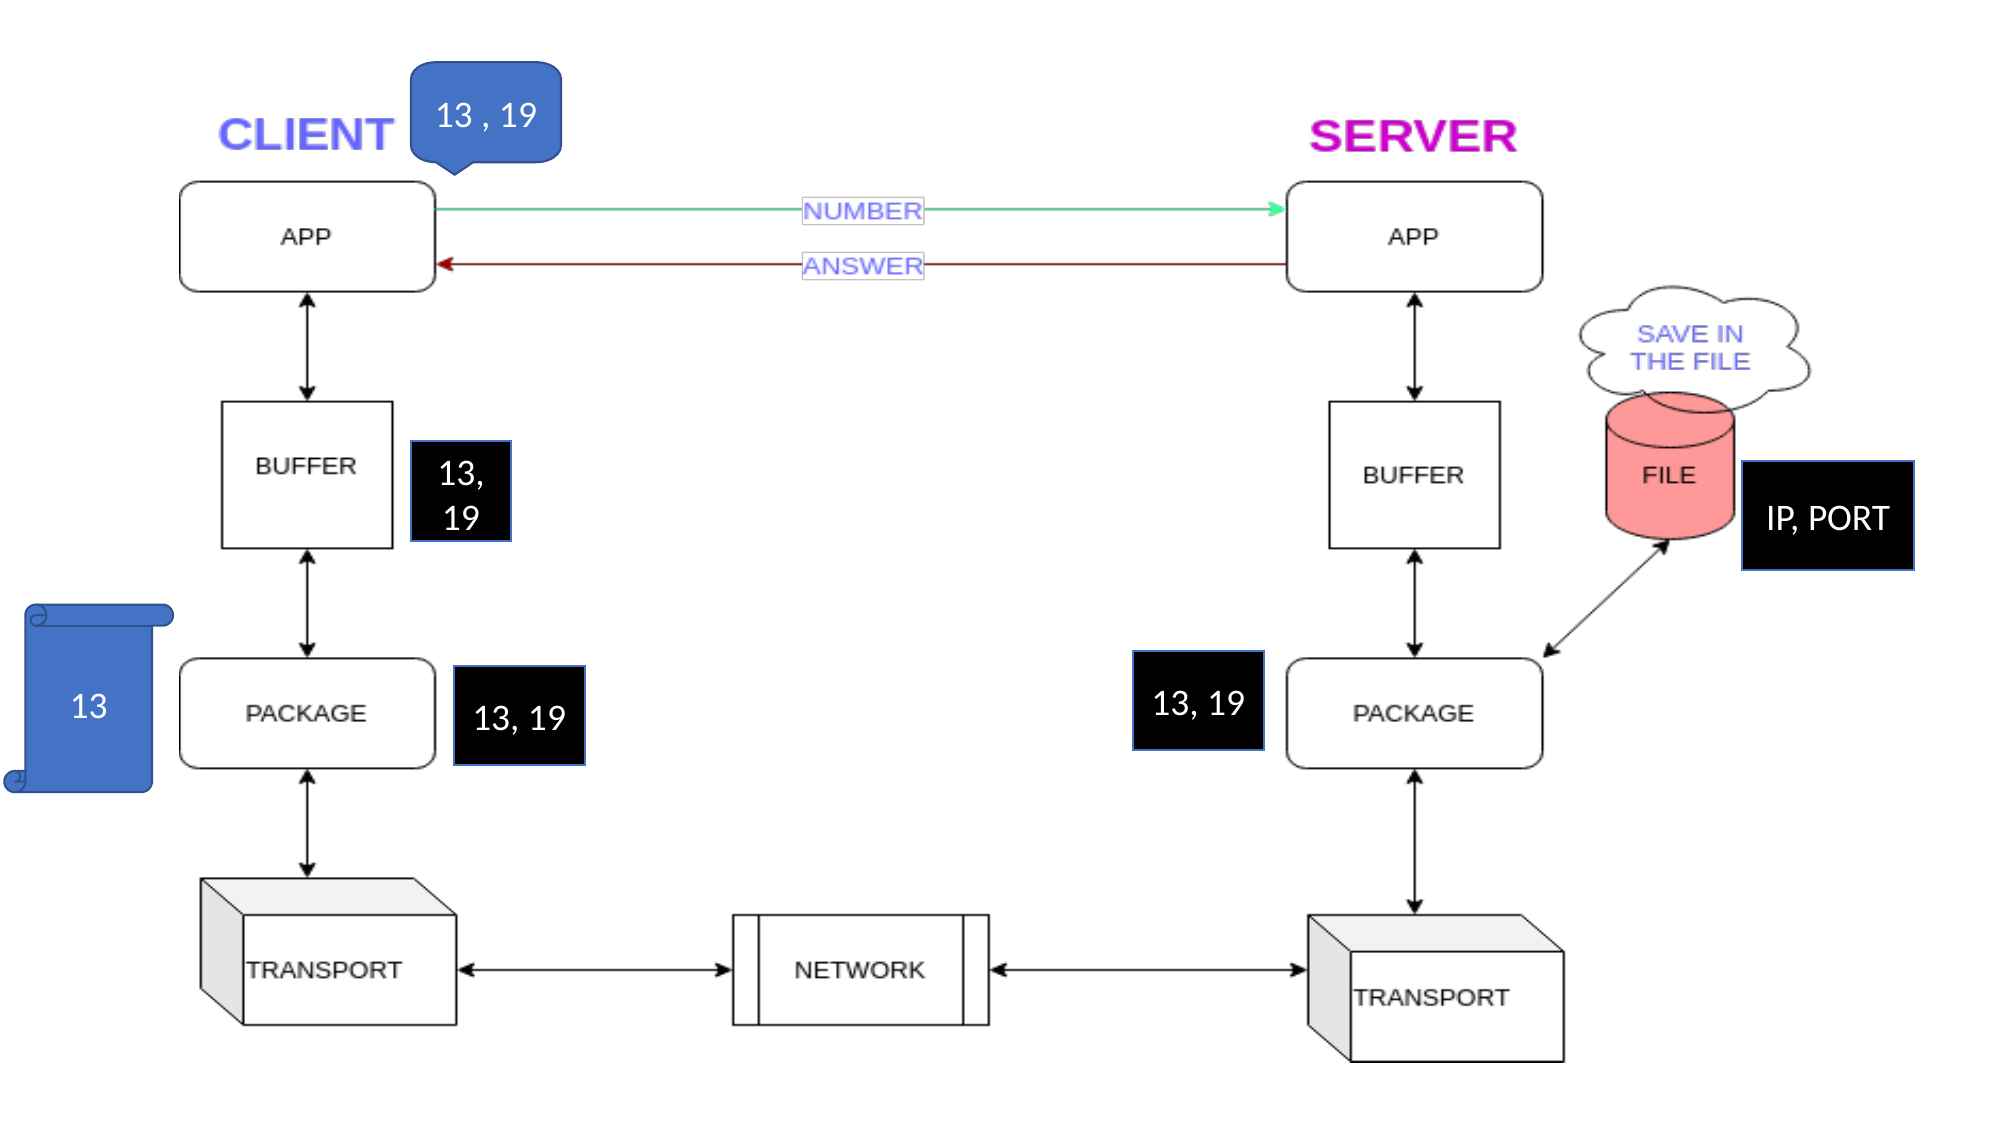

13 , 19
13, 19
IP, PORT
13
13, 19
13, 19